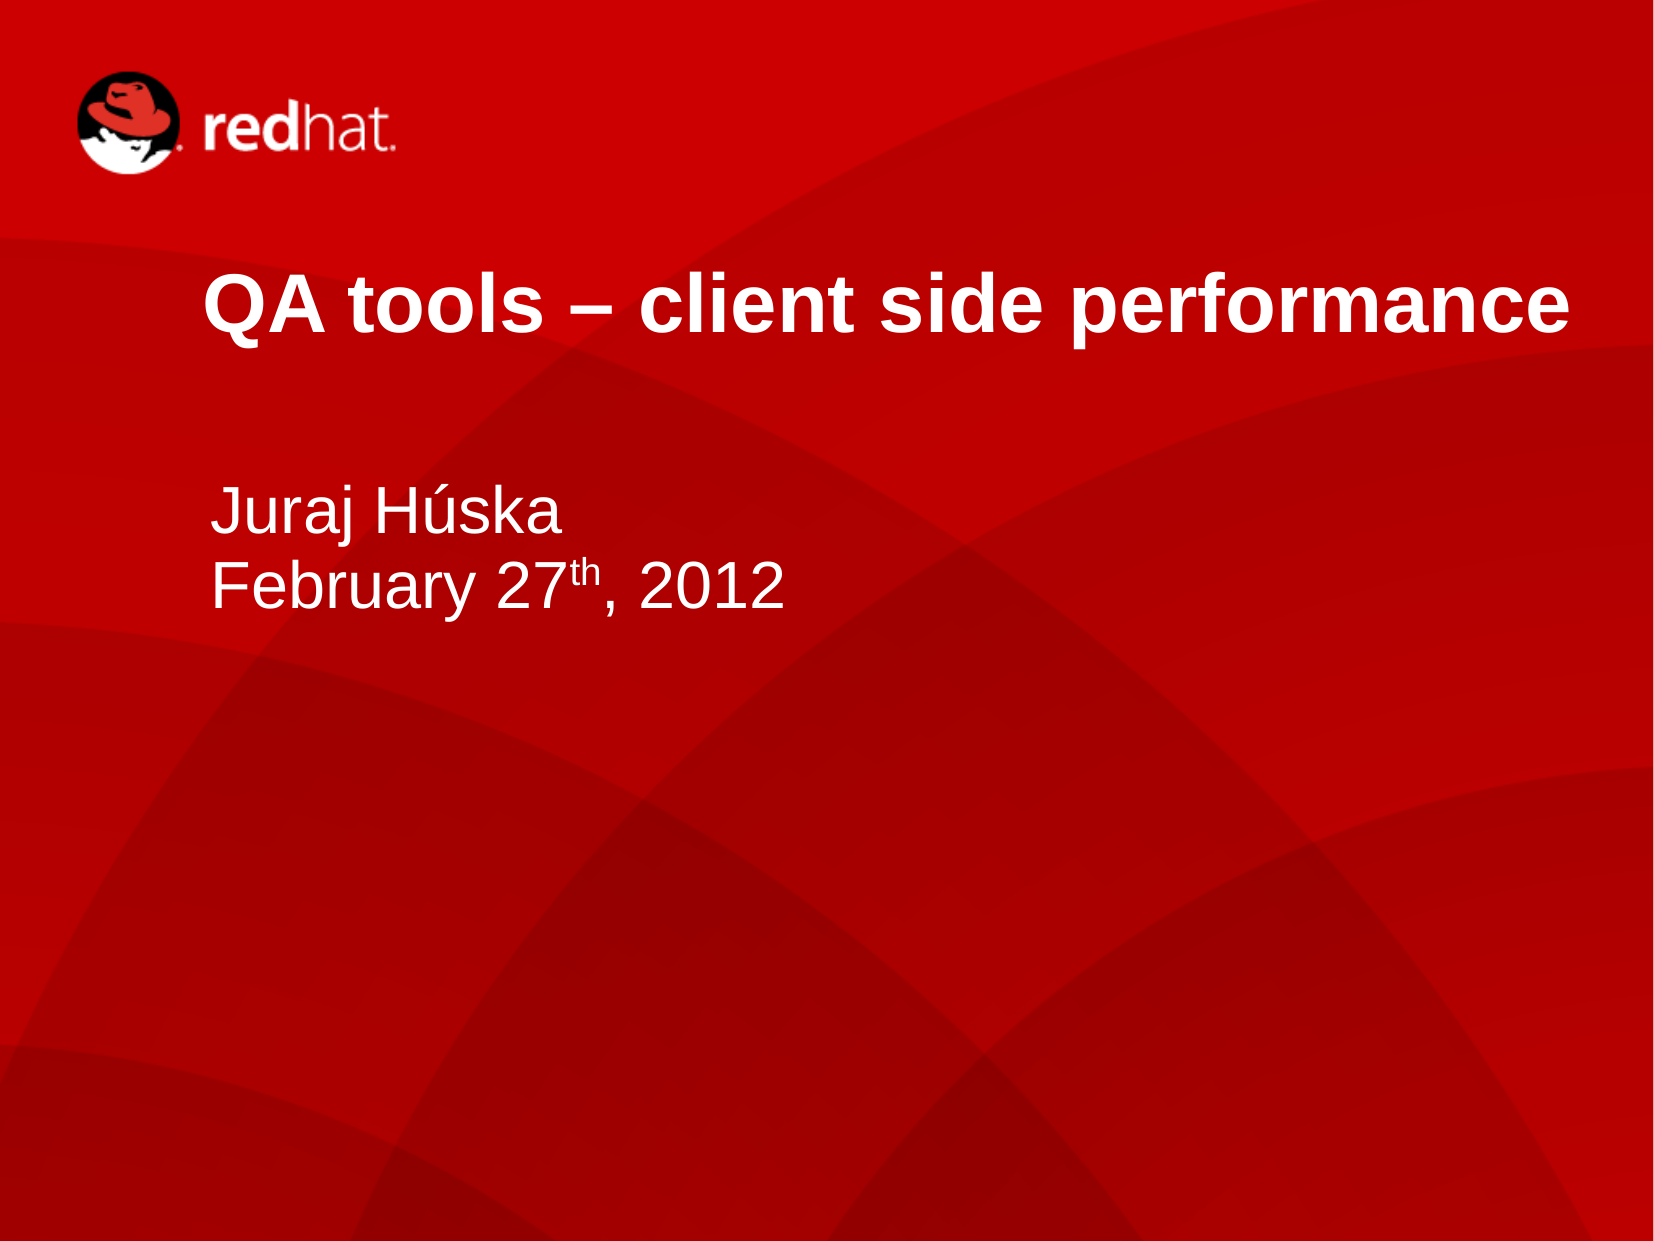

QA tools – client side performance
Juraj Húska
February 27th, 2012